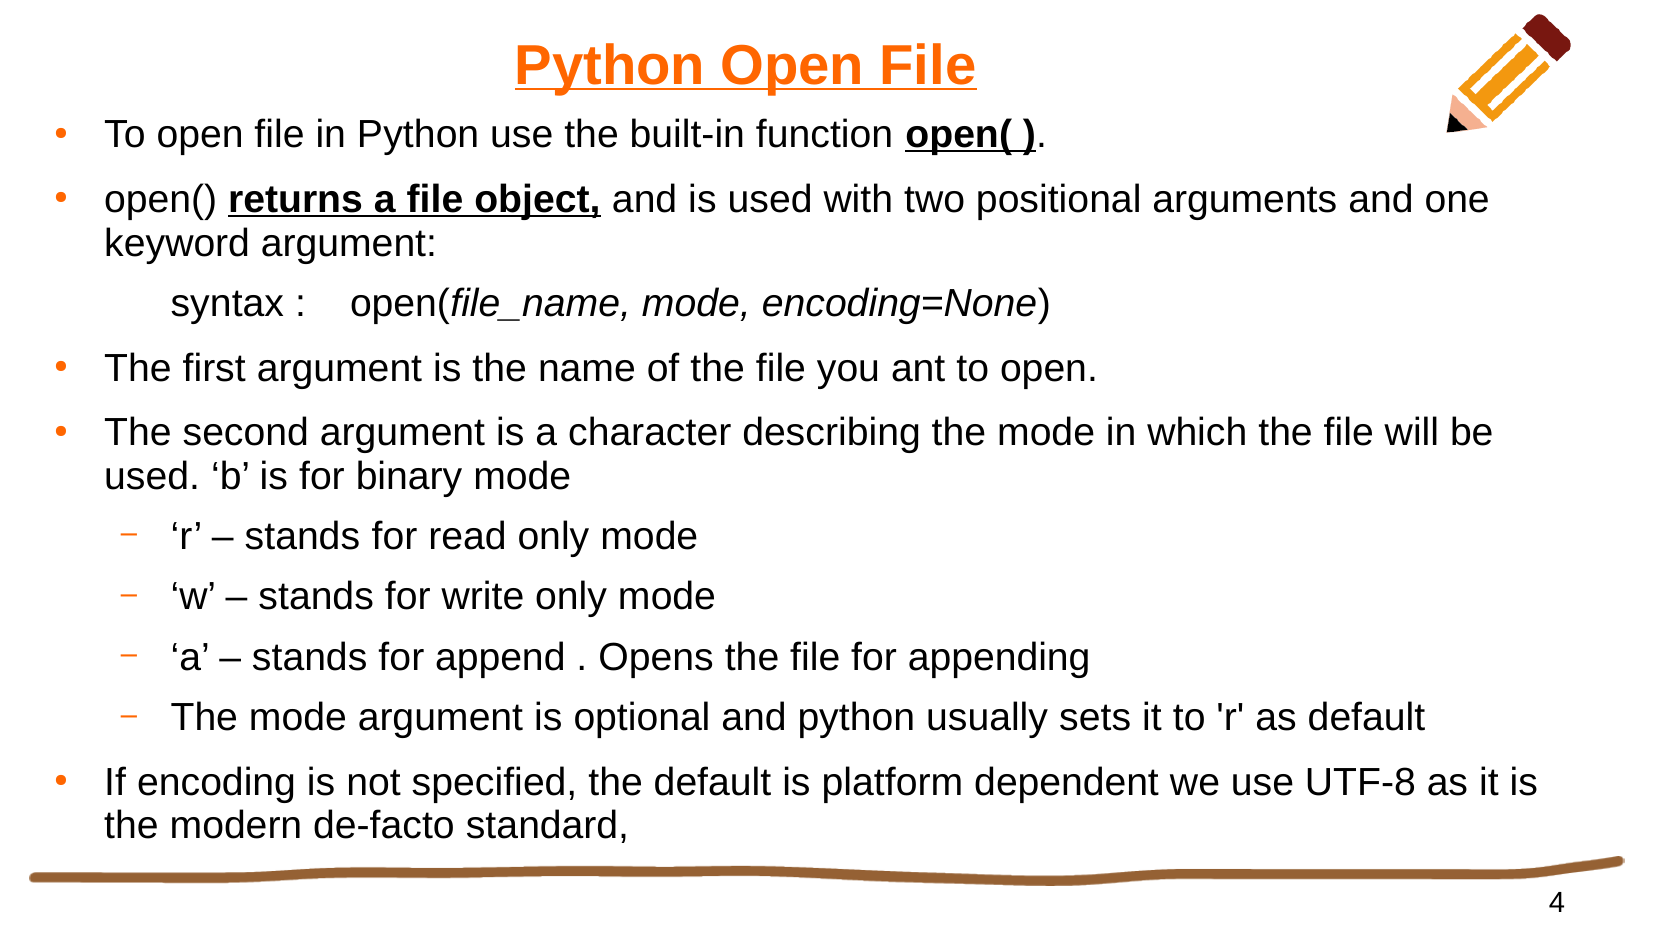

# Python Open File
To open file in Python use the built-in function open( ).
open() returns a file object, and is used with two positional arguments and one keyword argument:
syntax : open(file_name, mode, encoding=None)
The first argument is the name of the file you ant to open.
The second argument is a character describing the mode in which the file will be used. ‘b’ is for binary mode
‘r’ – stands for read only mode
‘w’ – stands for write only mode
‘a’ – stands for append . Opens the file for appending
The mode argument is optional and python usually sets it to 'r' as default
If encoding is not specified, the default is platform dependent we use UTF-8 as it is the modern de-facto standard,
4